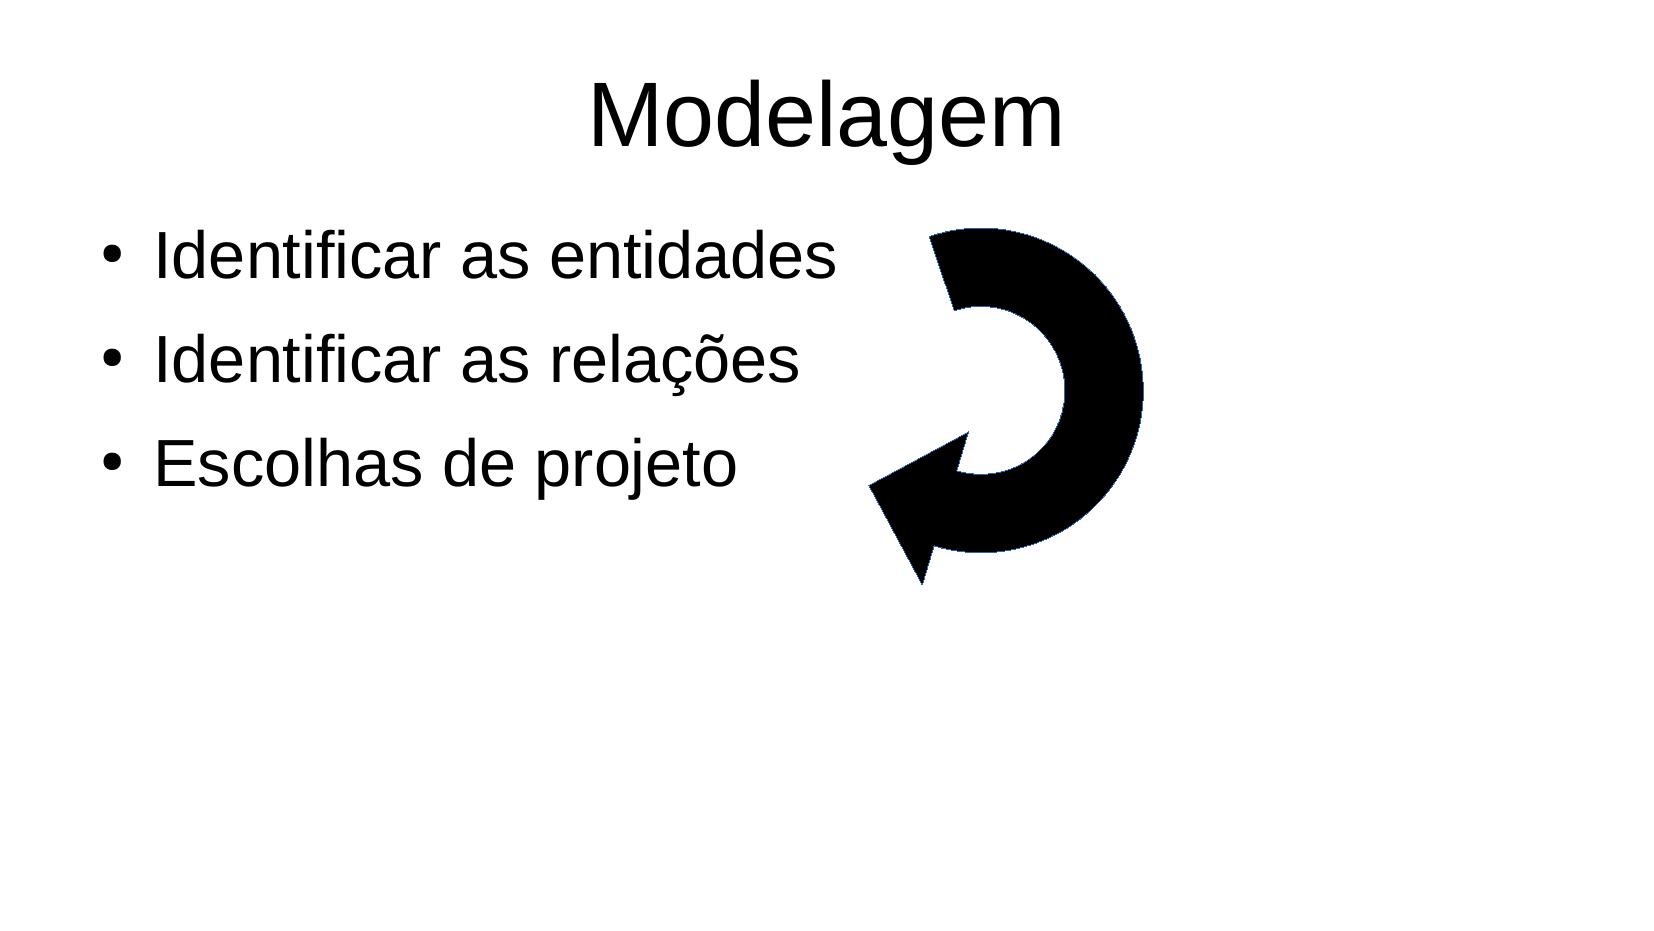

# Modelagem
Identificar as entidades
Identificar as relações
Escolhas de projeto